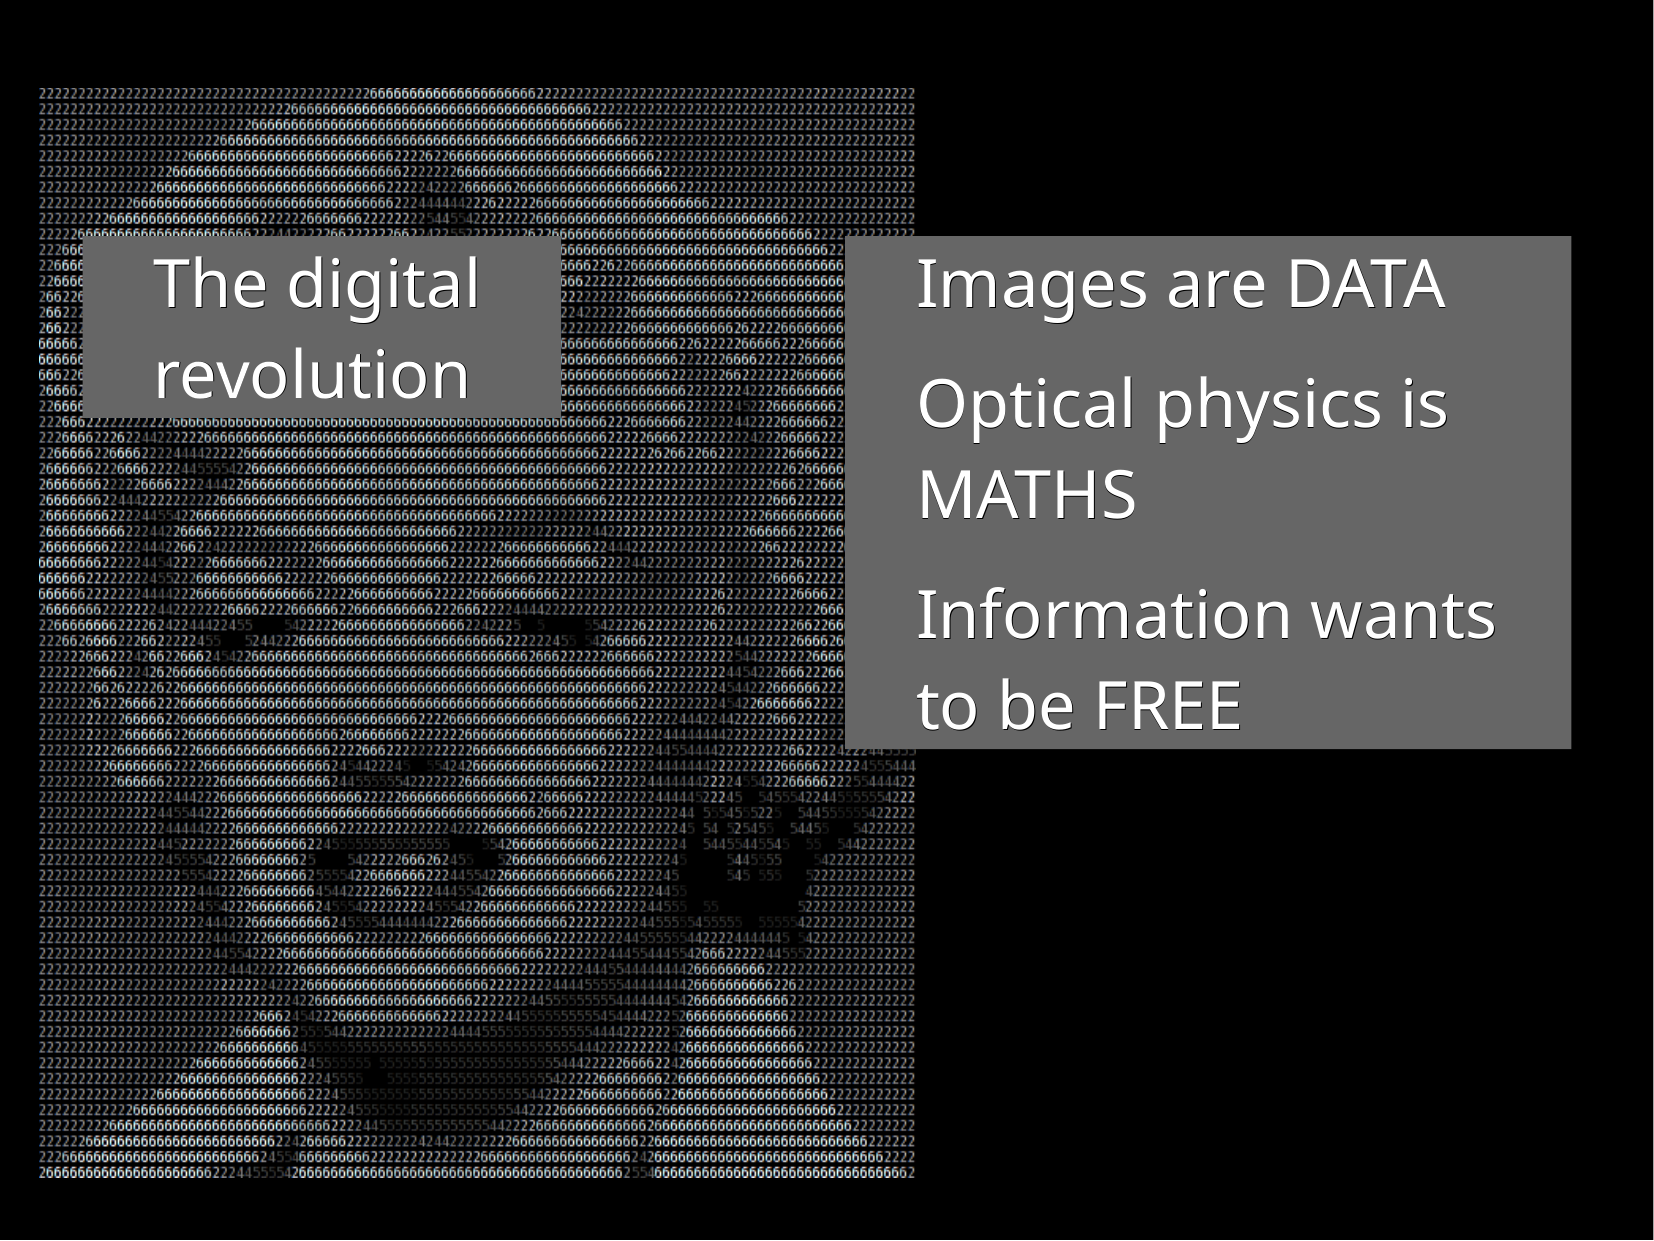

# The digital revolution
Images are DATA
Optical physics is MATHS
Information wants to be FREE